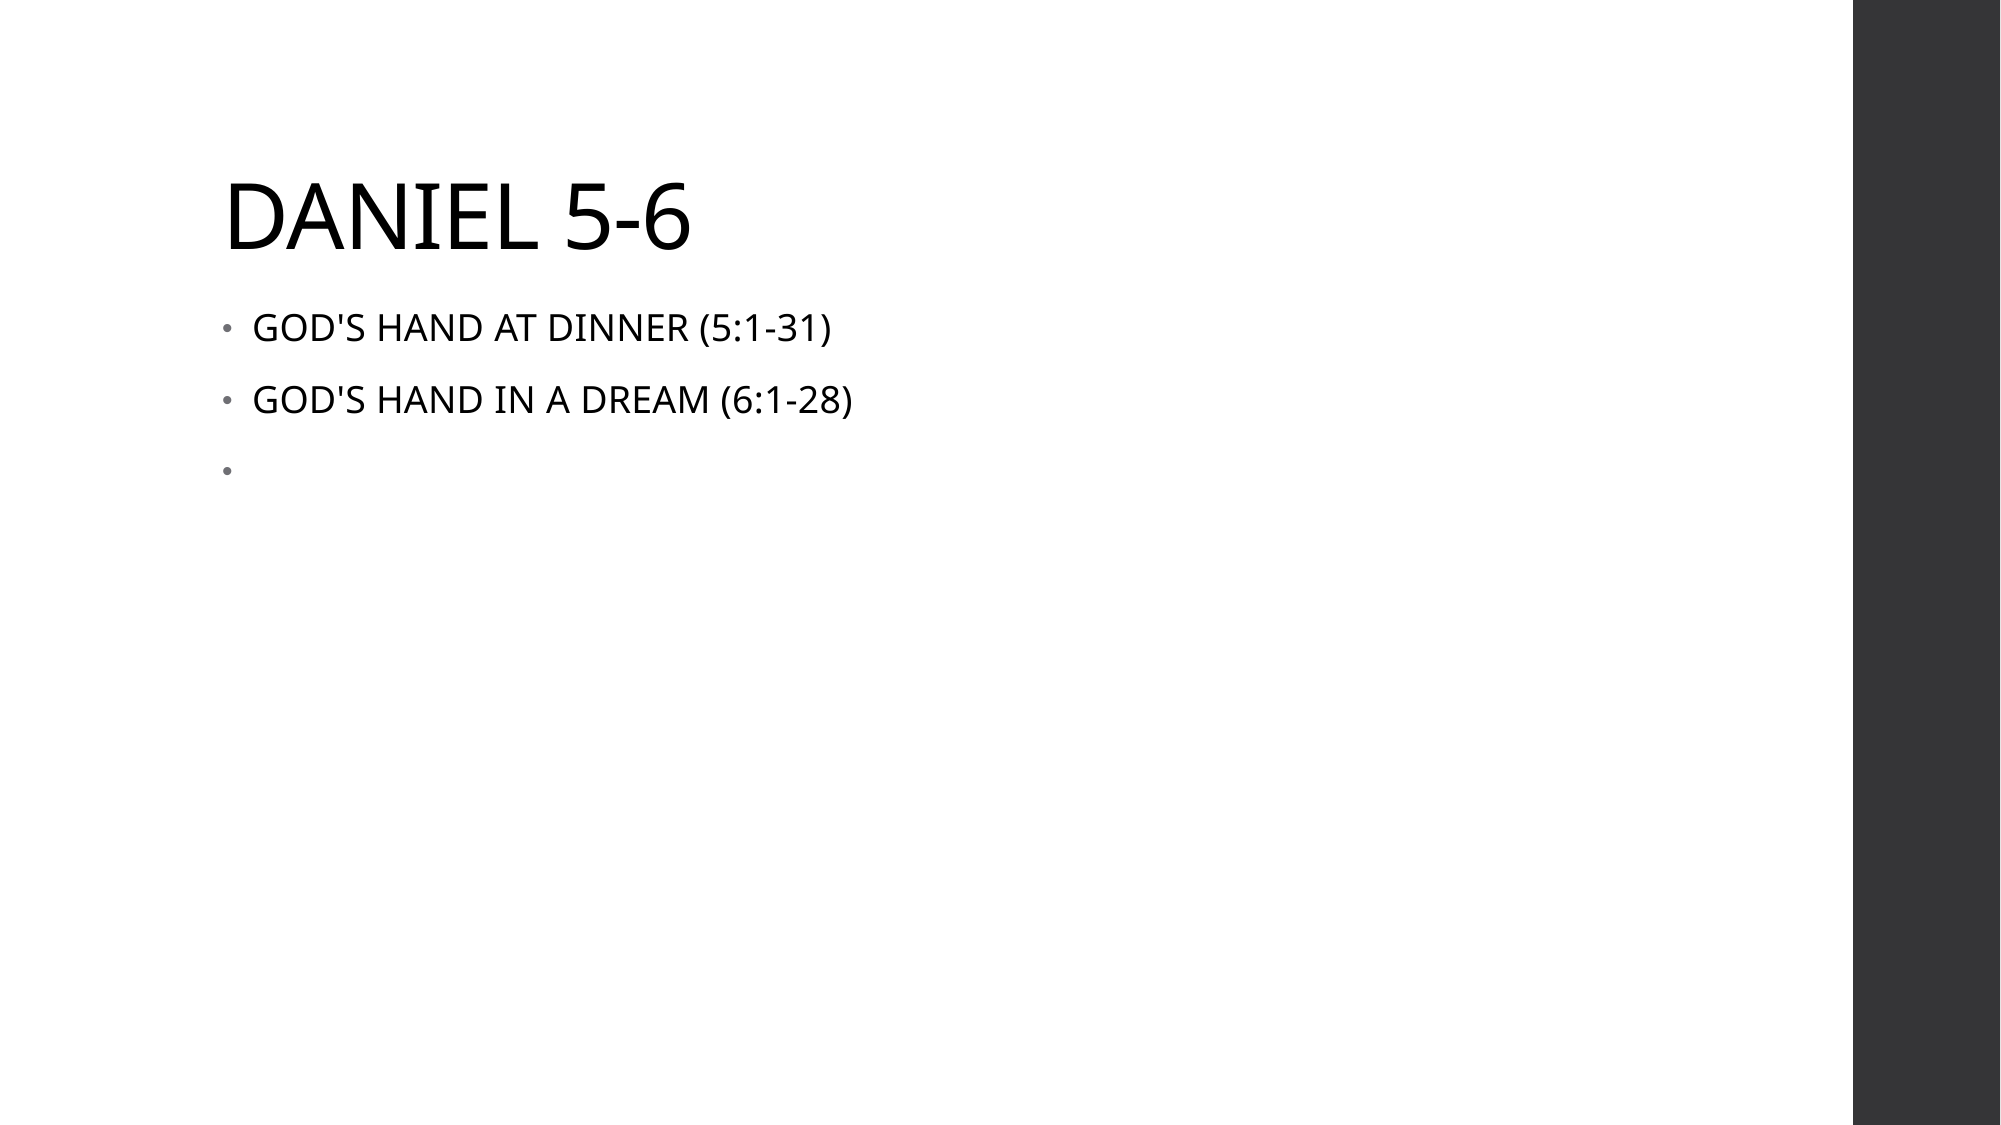

# DANIEL 5-6
GOD'S HAND AT DINNER (5:1-31)
GOD'S HAND IN A DREAM (6:1-28)